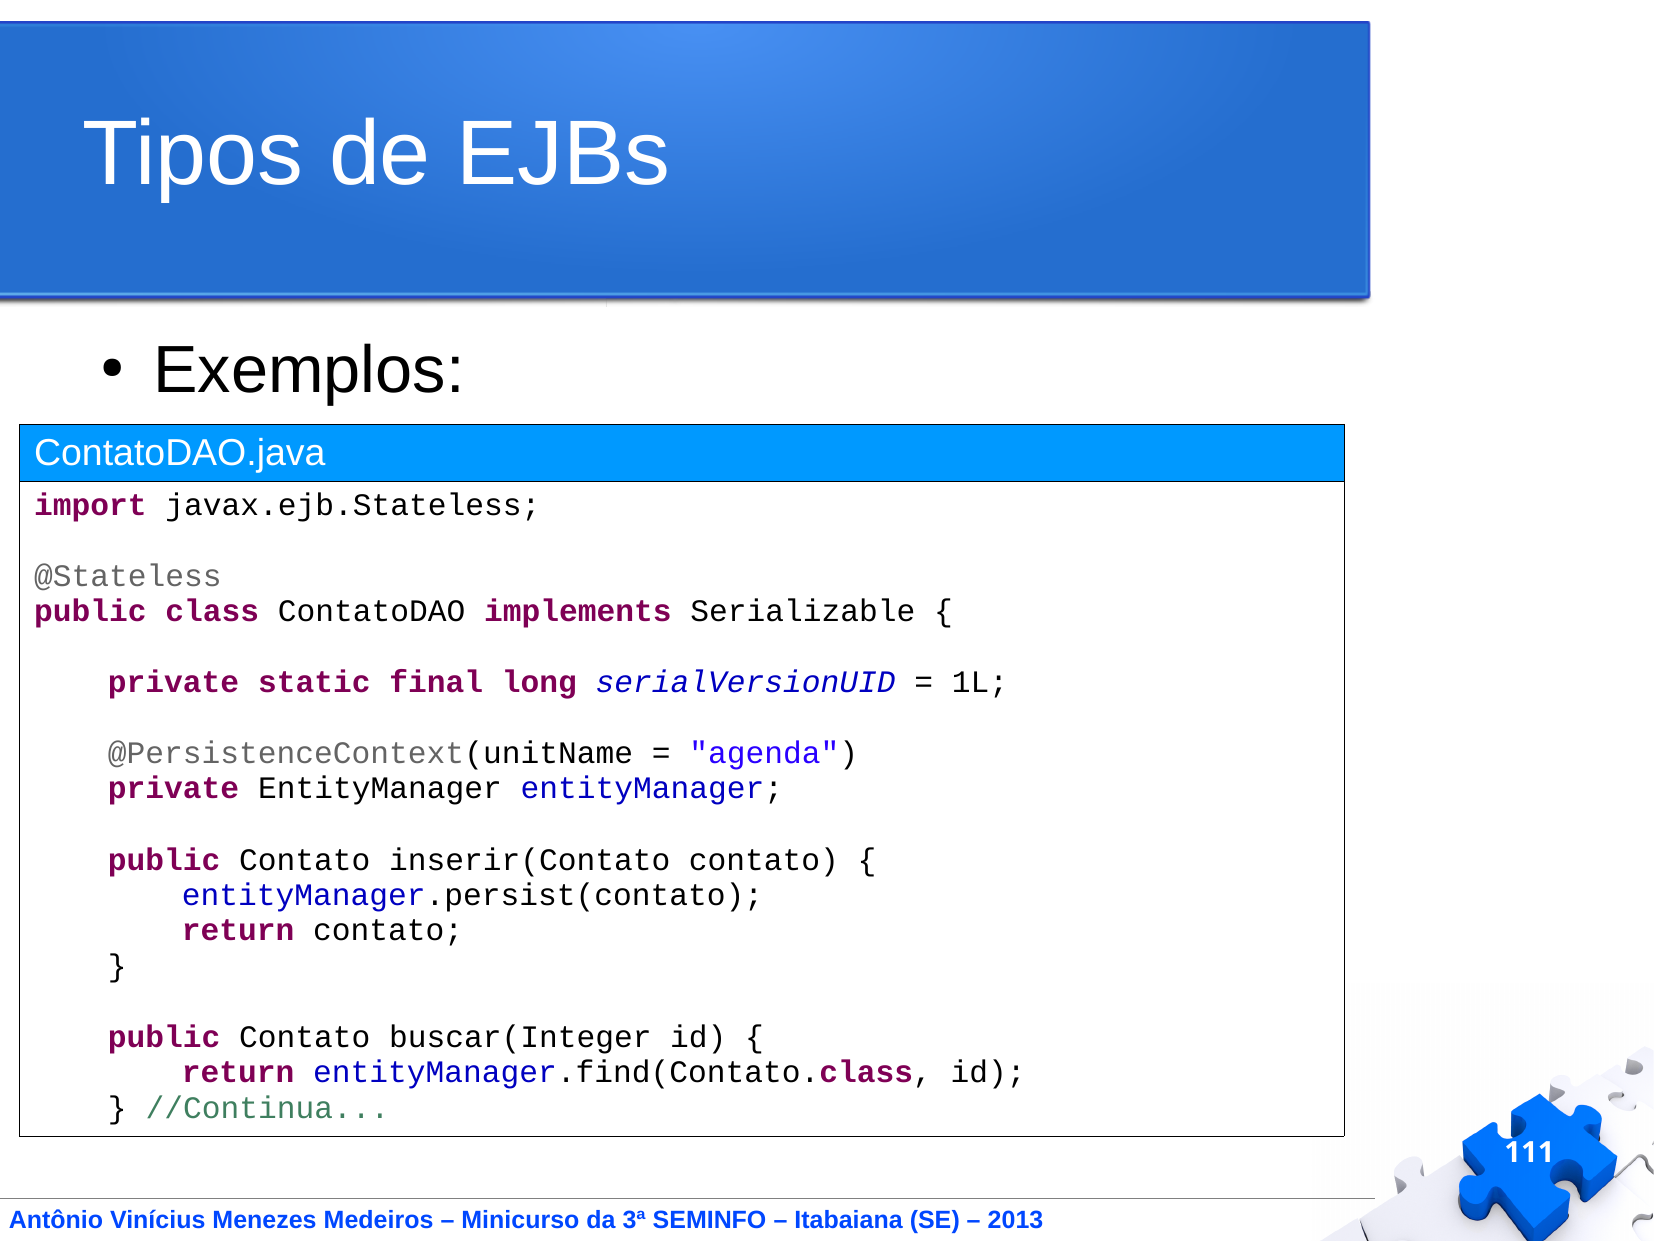

# Tipos de EJBs
Exemplos:
| ContatoDAO.java |
| --- |
| import javax.ejb.Stateless; @Stateless public class ContatoDAO implements Serializable { private static final long serialVersionUID = 1L; @PersistenceContext(unitName = "agenda") private EntityManager entityManager; public Contato inserir(Contato contato) { entityManager.persist(contato); return contato; } public Contato buscar(Integer id) { return entityManager.find(Contato.class, id); } //Continua... |
111